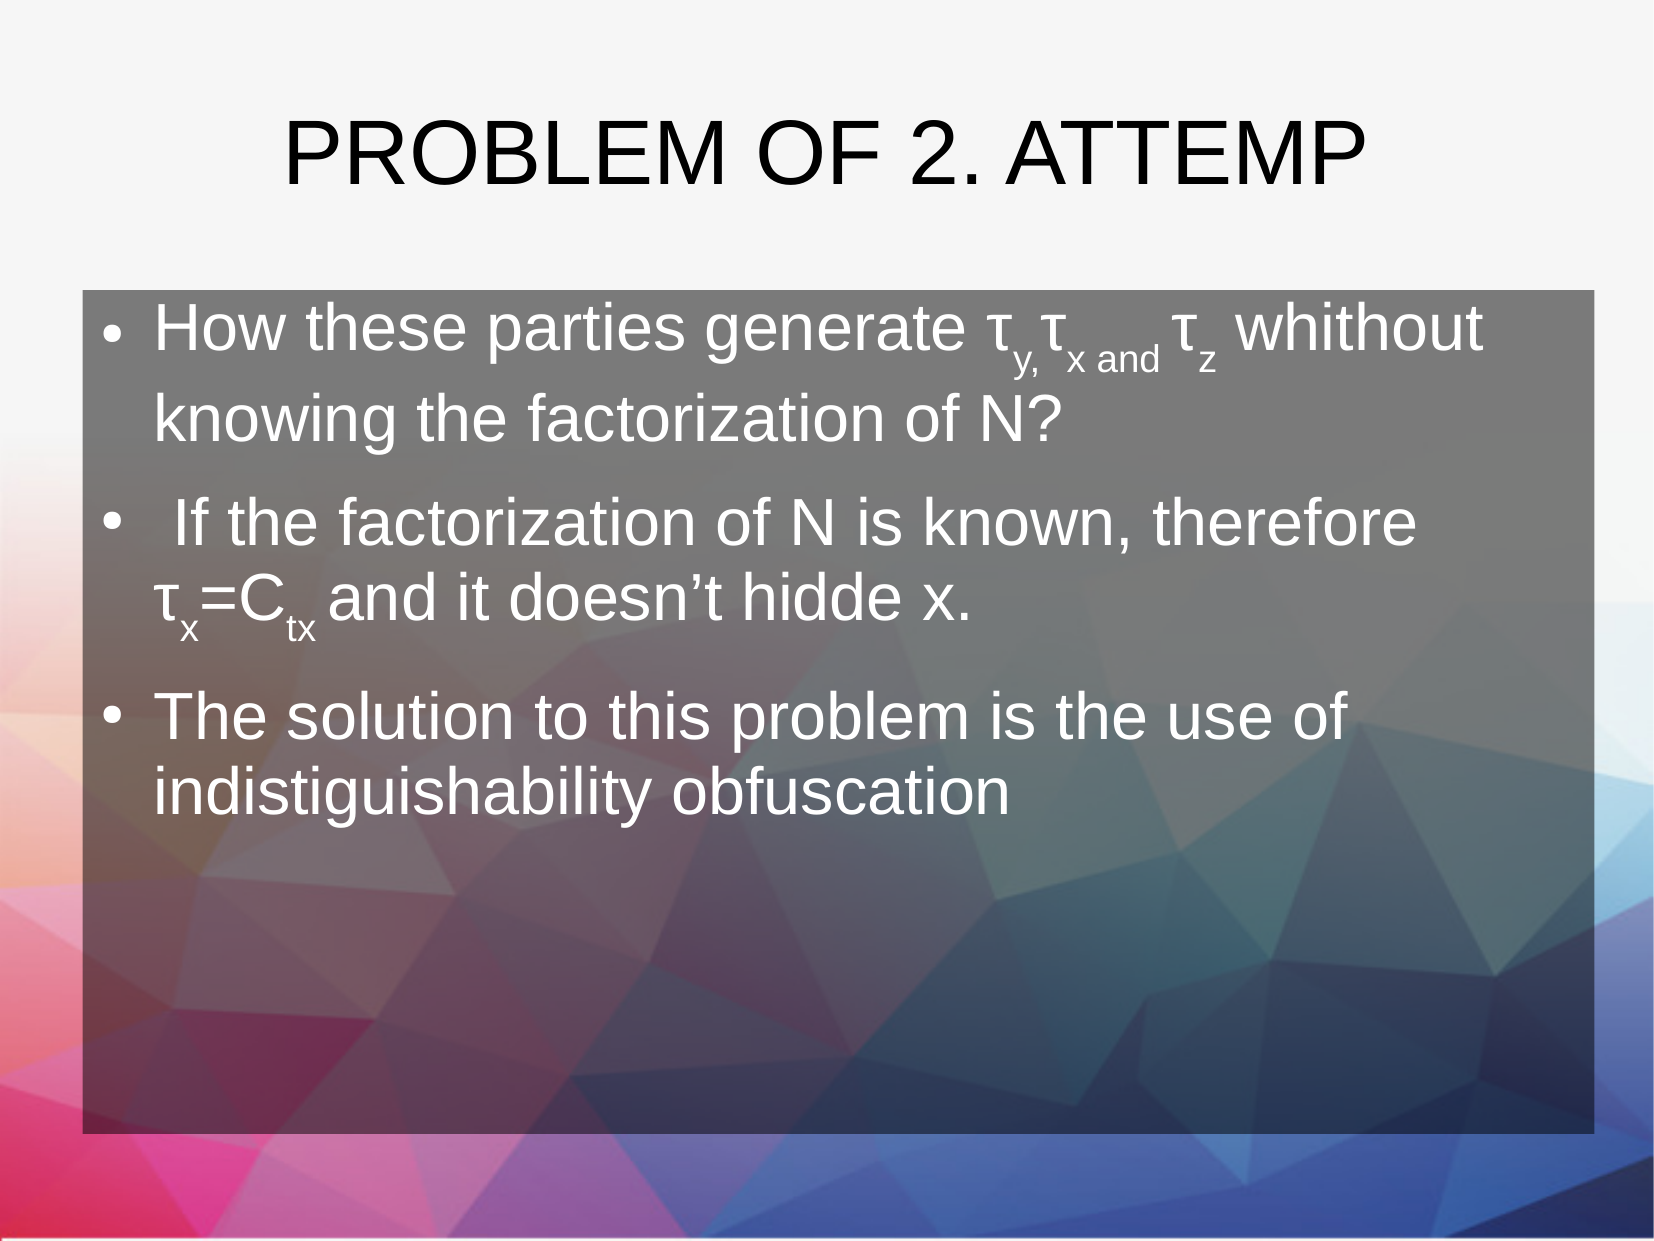

# PROBLEM OF 2. ATTEMP
How these parties generate τy,τx and τz whithout knowing the factorization of N?
 If the factorization of N is known, therefore τx=Ctx and it doesn’t hidde x.
The solution to this problem is the use of indistiguishability obfuscation